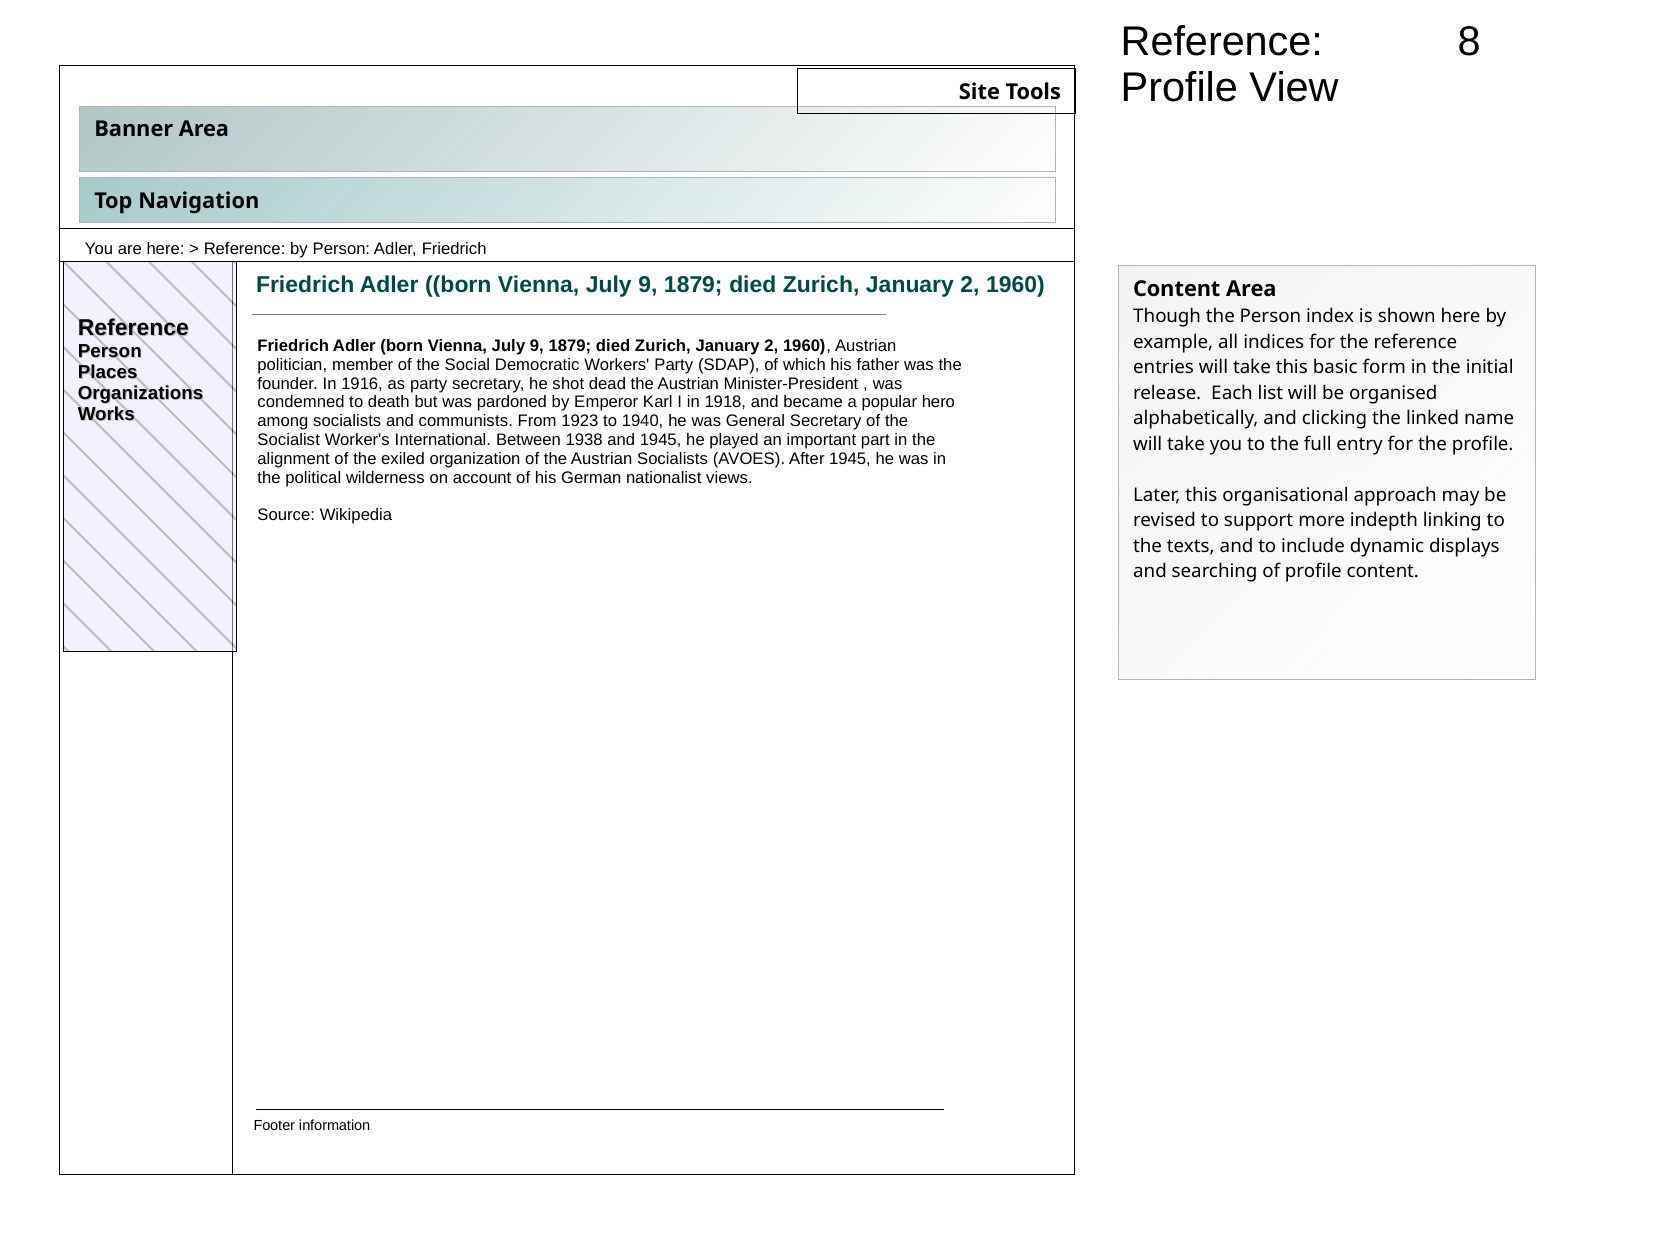

Reference:
Profile View
Site Tools
Banner Area
Top Navigation
You are here: > Reference: by Person: Adler, Friedrich
Reference
Person
Places
Organizations
Works
Friedrich Adler ((born Vienna, July 9, 1879; died Zurich, January 2, 1960)
Content Area
Though the Person index is shown here by example, all indices for the reference entries will take this basic form in the initial release. Each list will be organised alphabetically, and clicking the linked name will take you to the full entry for the profile.
Later, this organisational approach may be revised to support more indepth linking to the texts, and to include dynamic displays and searching of profile content.
Friedrich Adler (born Vienna, July 9, 1879; died Zurich, January 2, 1960), Austrian politician, member of the Social Democratic Workers' Party (SDAP), of which his father was the founder. In 1916, as party secretary, he shot dead the Austrian Minister-President , was condemned to death but was pardoned by Emperor Karl I in 1918, and became a popular hero among socialists and communists. From 1923 to 1940, he was General Secretary of the Socialist Worker's International. Between 1938 and 1945, he played an important part in the alignment of the exiled organization of the Austrian Socialists (AVOES). After 1945, he was in the political wilderness on account of his German nationalist views.
Source: Wikipedia
Footer information